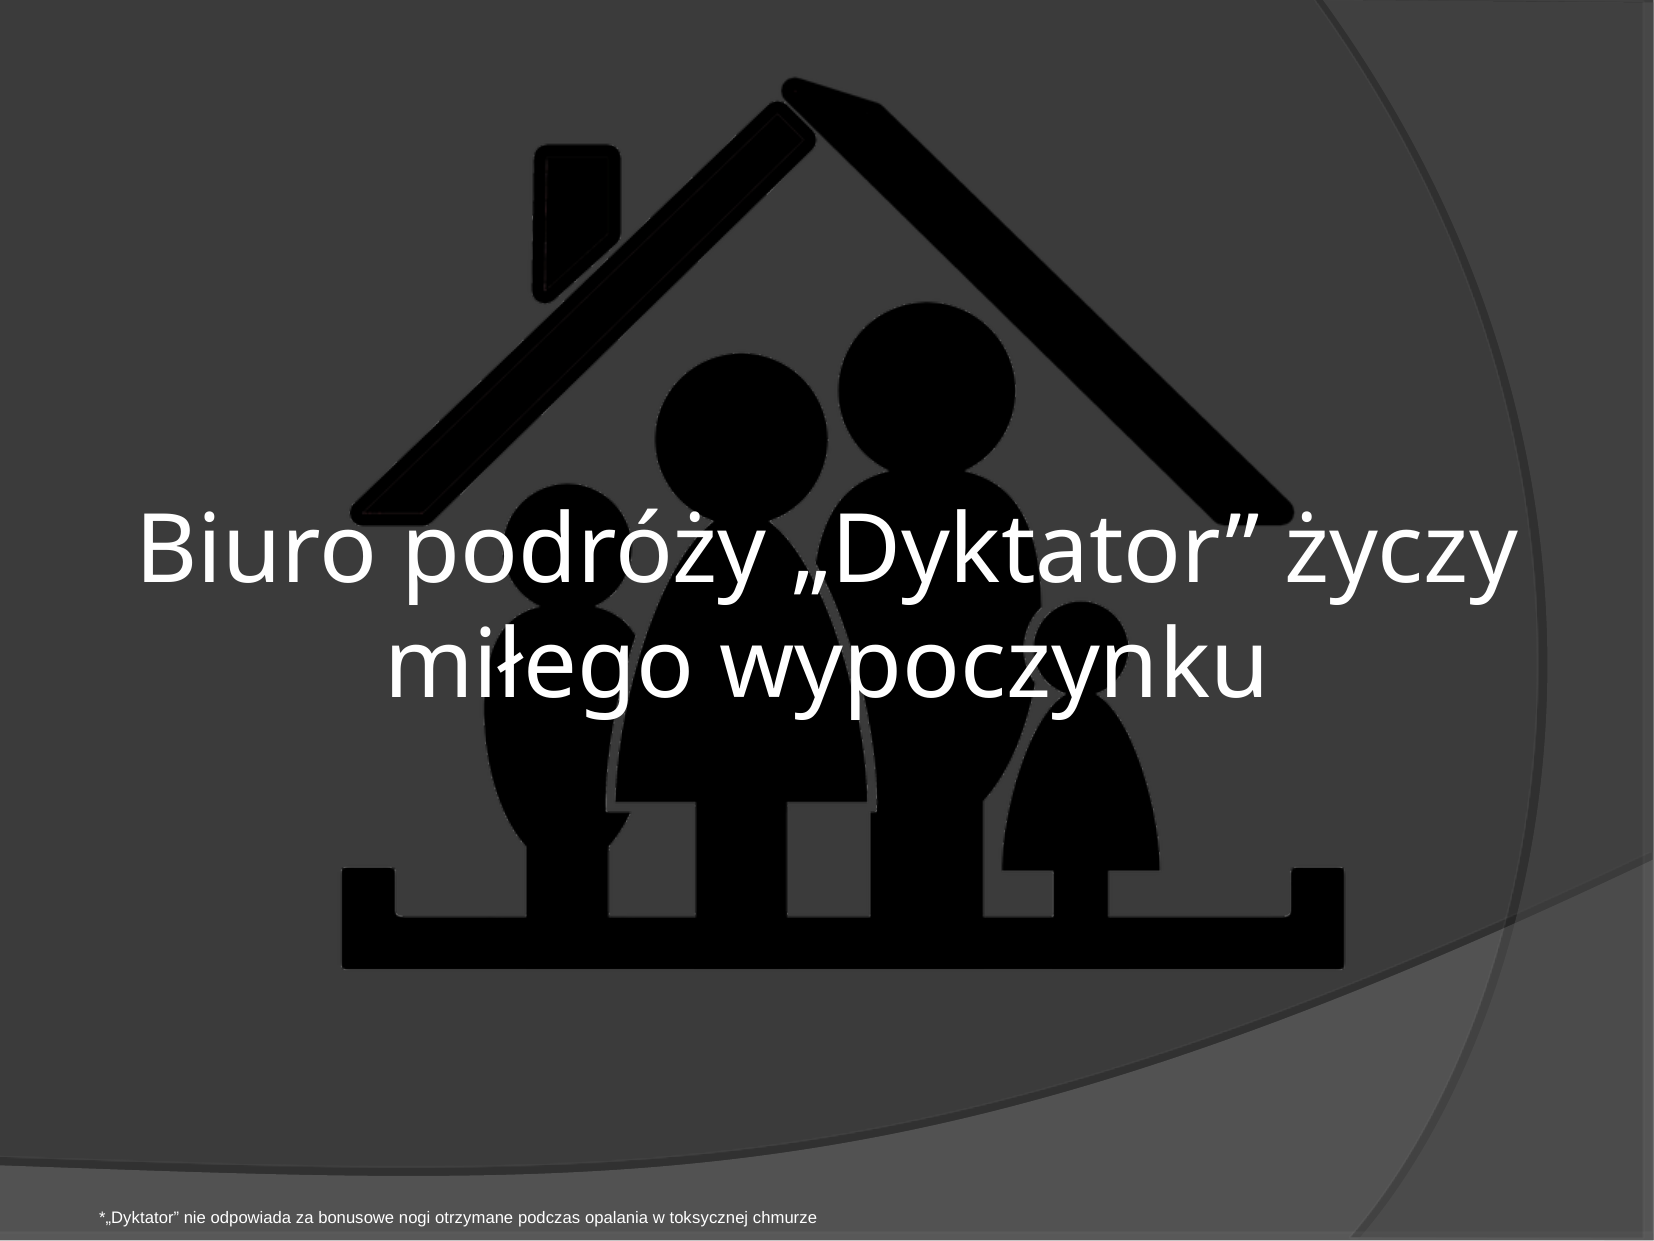

# Biuro podróży „Dyktator” życzy miłego wypoczynku
*„Dyktator” nie odpowiada za bonusowe nogi otrzymane podczas opalania w toksycznej chmurze